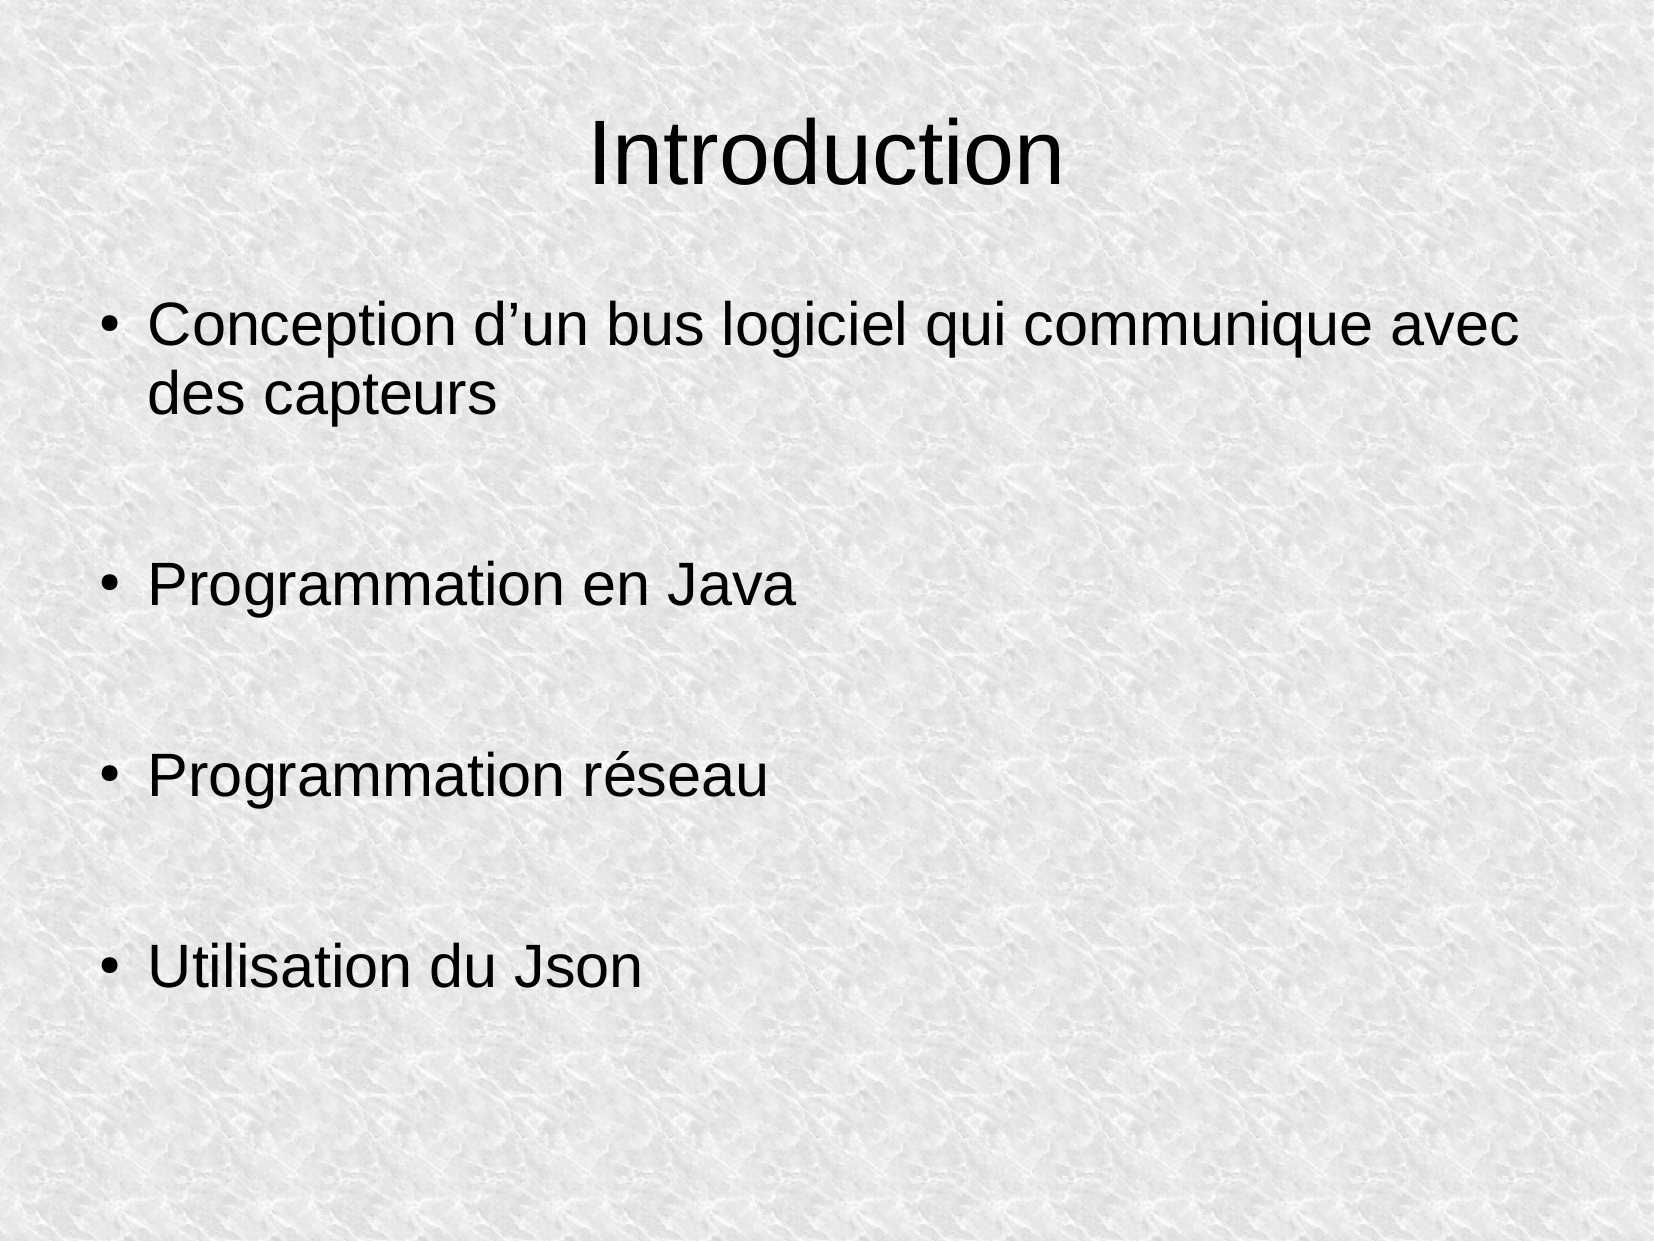

# Introduction
Conception d’un bus logiciel qui communique avec des capteurs
Programmation en Java
Programmation réseau
Utilisation du Json